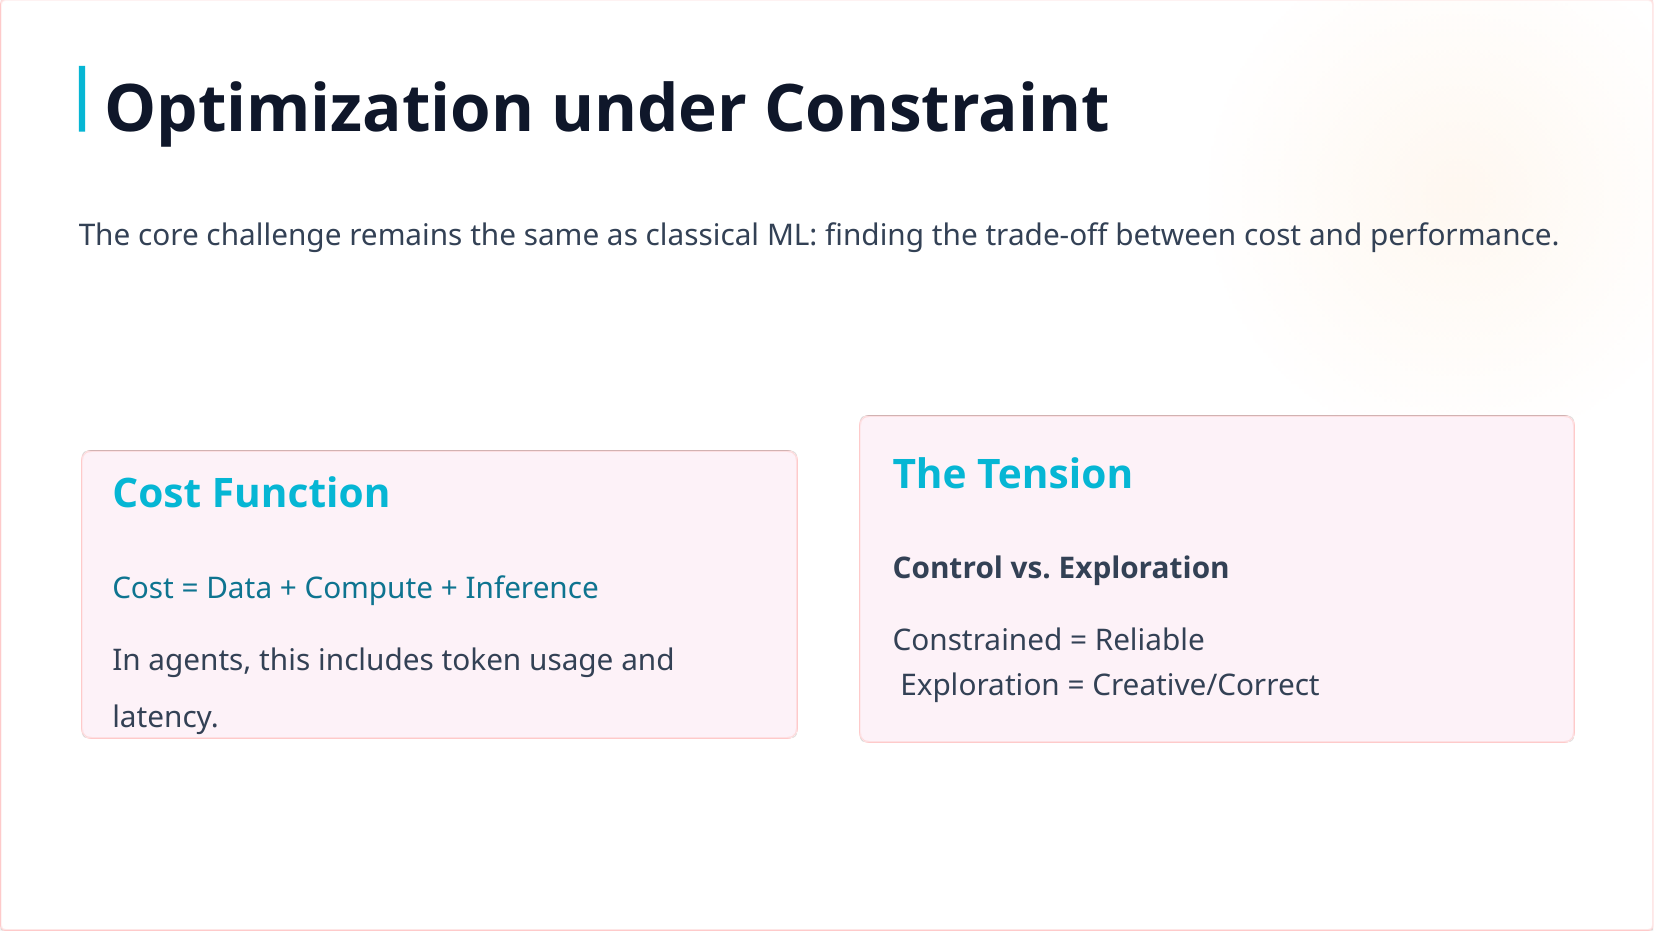

Optimization under Constraint
The core challenge remains the same as classical ML: finding the trade-off between cost and performance.
The Tension
Cost Function
Control vs. Exploration
Cost = Data + Compute + Inference
Constrained = Reliable
 Exploration = Creative/Correct
In agents, this includes token usage and latency.